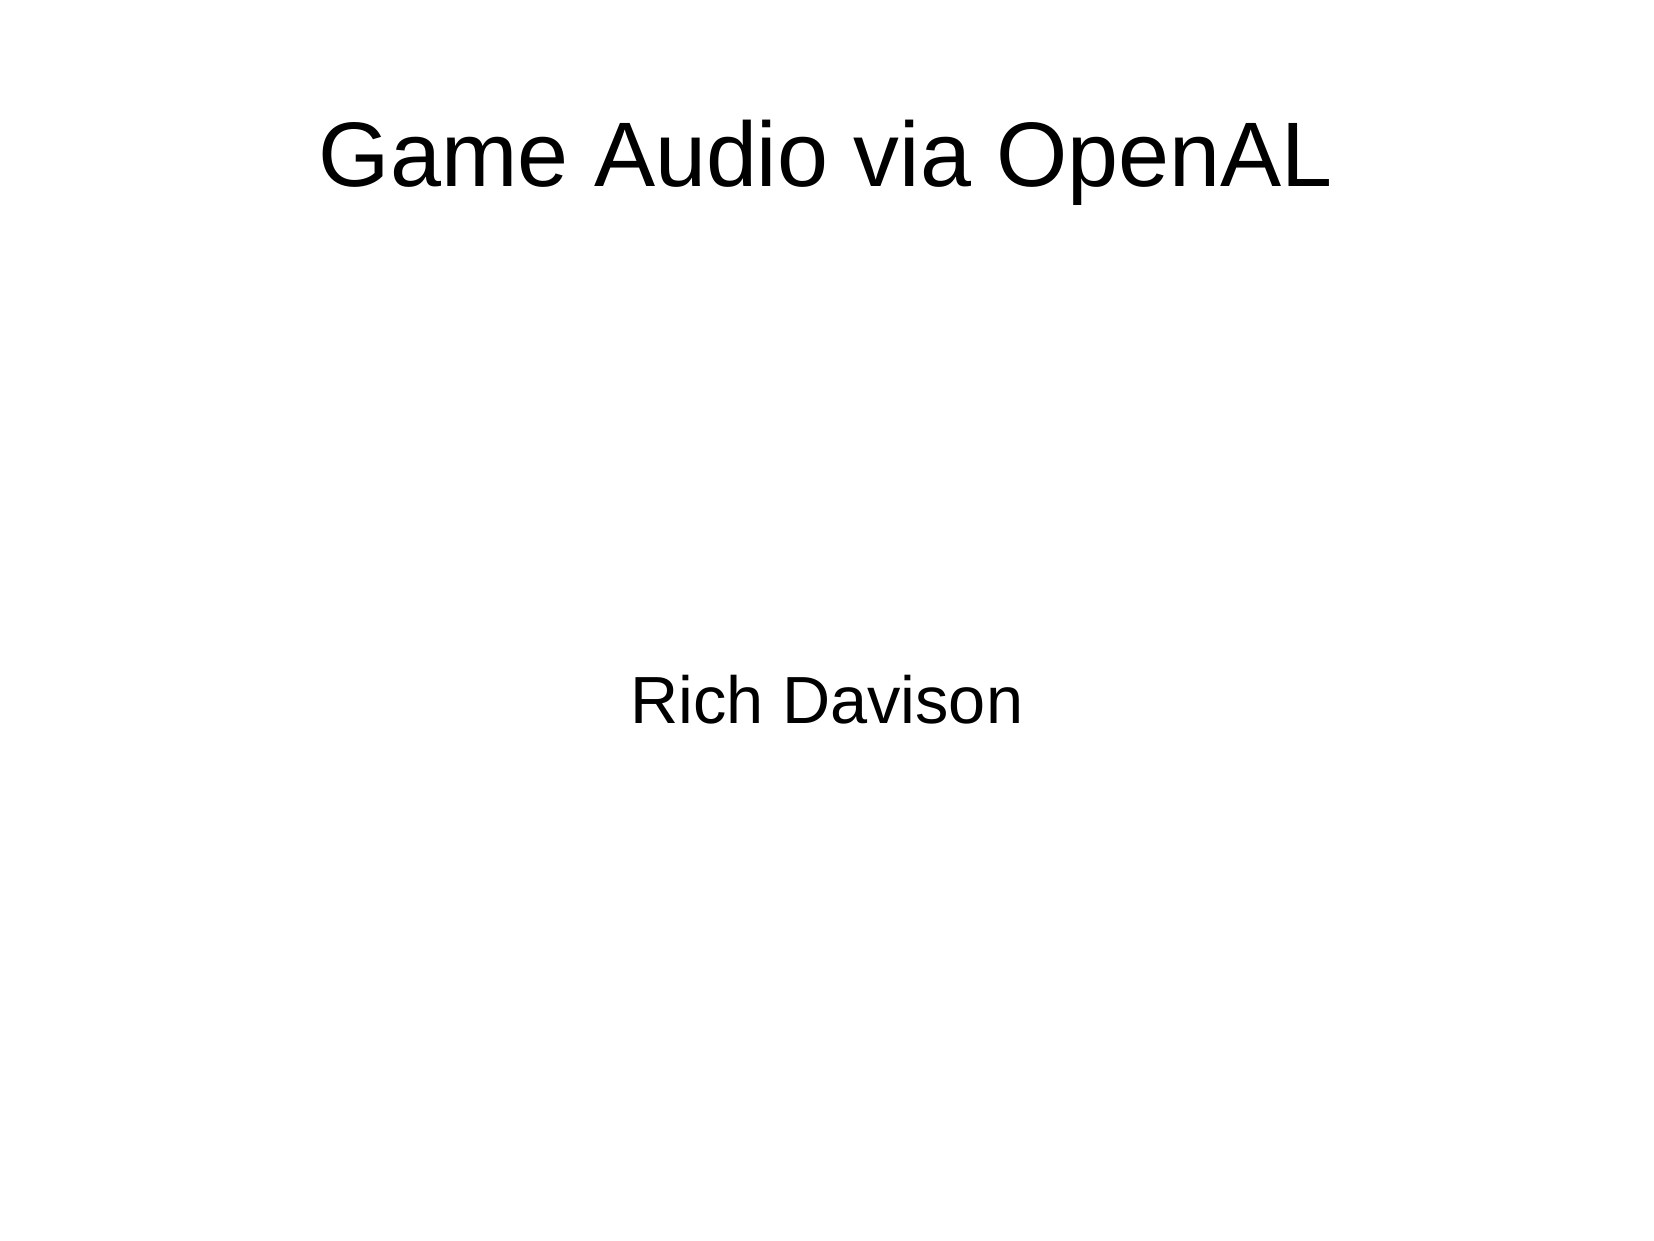

# Game Audio via OpenAL
Rich Davison